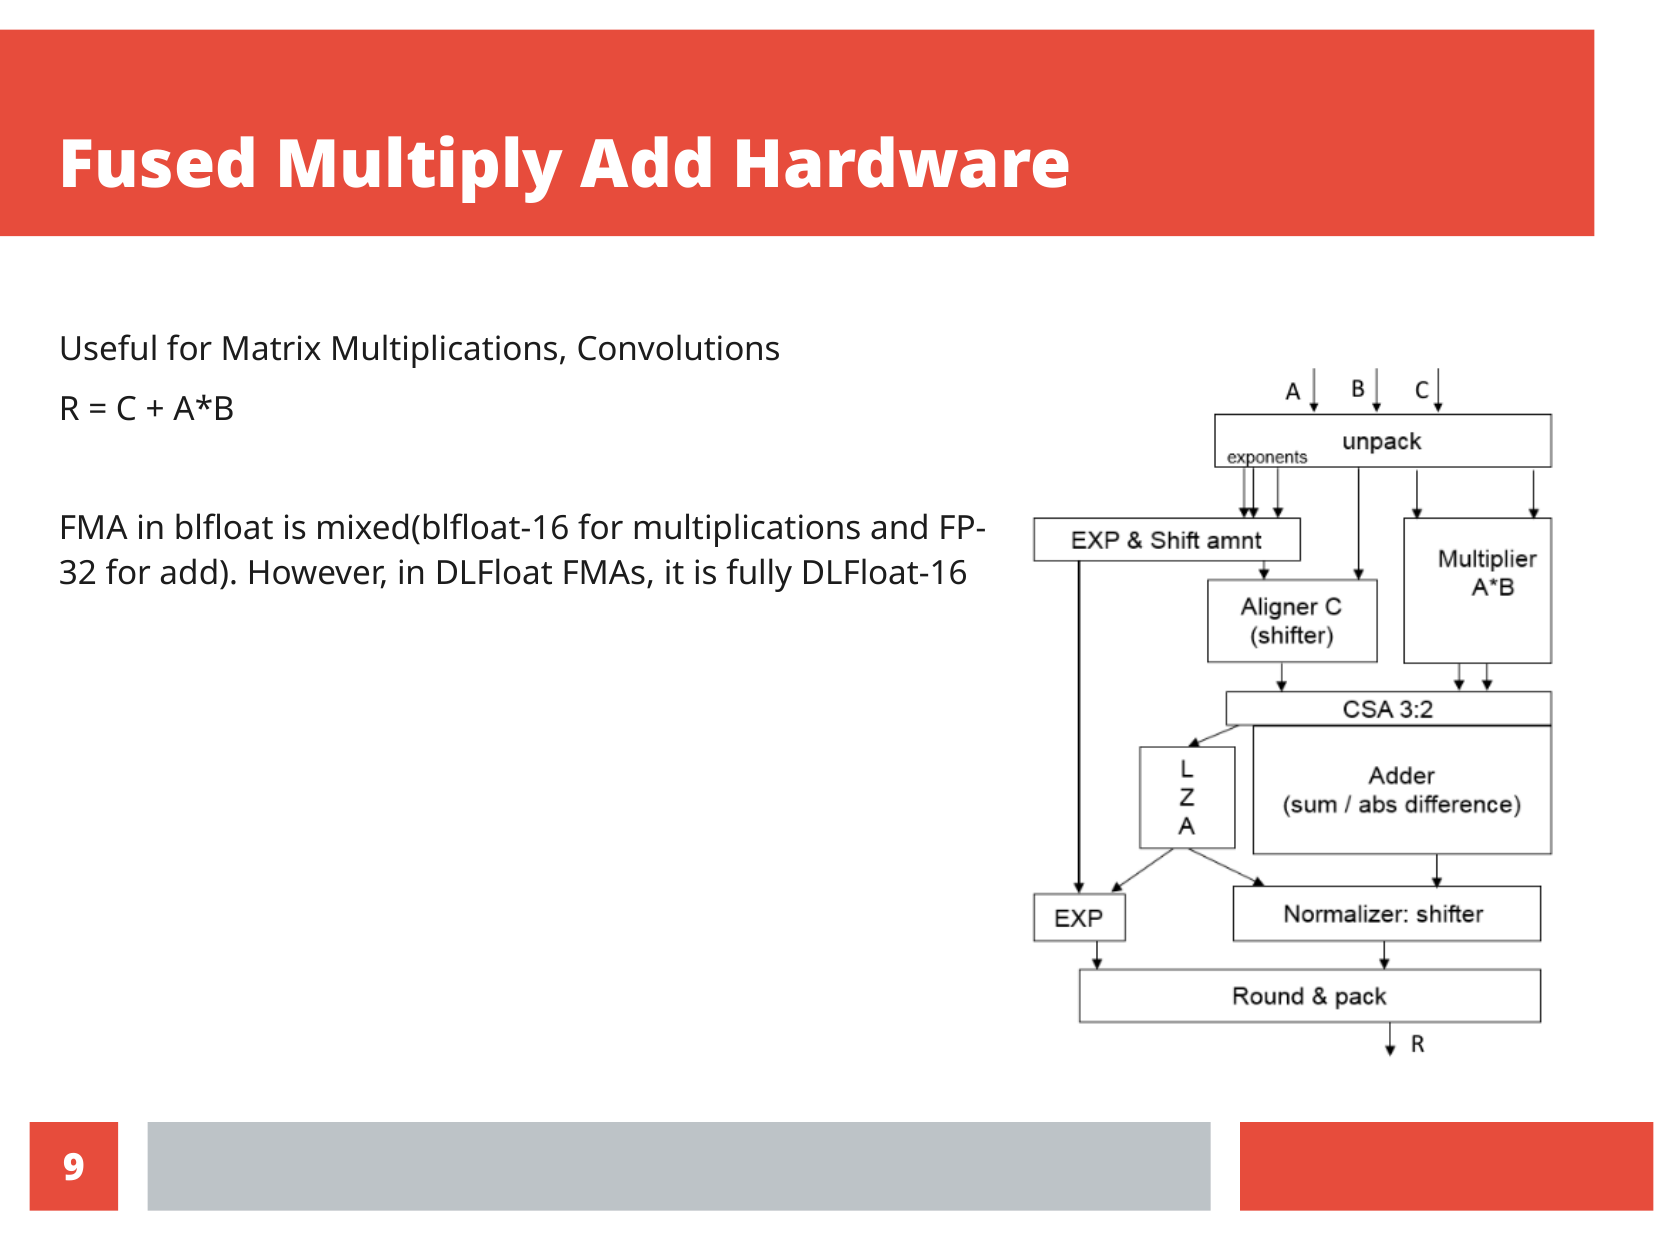

# Fused Multiply Add Hardware
Useful for Matrix Multiplications, Convolutions
R = C + A*B
FMA in blfloat is mixed(blfloat-16 for multiplications and FP-32 for add). However, in DLFloat FMAs, it is fully DLFloat-16
9